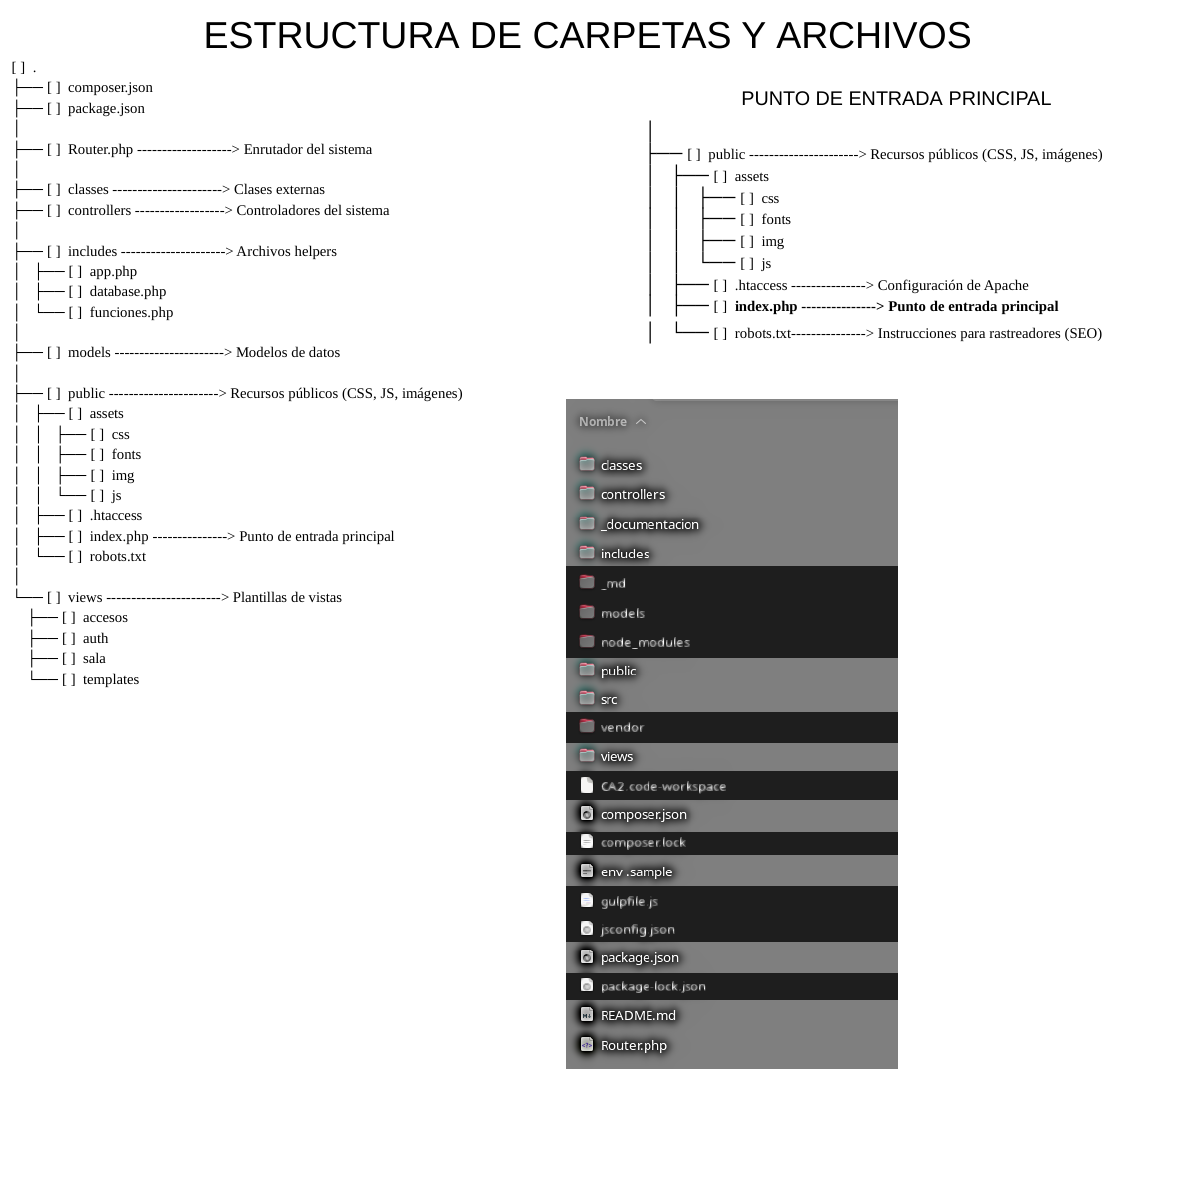

[ ] .
├── [ ] composer.json
├── [ ] package.json
│
├── [ ] Router.php -------------------> Enrutador del sistema
│
├── [ ] classes ----------------------> Clases externas
├── [ ] controllers ------------------> Controladores del sistema
│
├── [ ] includes ---------------------> Archivos helpers
│ ├── [ ] app.php
│ ├── [ ] database.php
│ └── [ ] funciones.php
│
├── [ ] models ----------------------> Modelos de datos
│
├── [ ] public ----------------------> Recursos públicos (CSS, JS, imágenes)
│ ├── [ ] assets
│ │ ├── [ ] css
│ │ ├── [ ] fonts
│ │ ├── [ ] img
│ │ └── [ ] js
│ ├── [ ] .htaccess
│ ├── [ ] index.php ---------------> Punto de entrada principal
│ └── [ ] robots.txt
│
└── [ ] views -----------------------> Plantillas de vistas
 ├── [ ] accesos
 ├── [ ] auth
 ├── [ ] sala
 └── [ ] templates
# ESTRUCTURA DE CARPETAS Y ARCHIVOS
PUNTO DE ENTRADA PRINCIPAL
│
├── [ ] public ----------------------> Recursos públicos (CSS, JS, imágenes)
│ ├── [ ] assets
│ │ ├── [ ] css
│ │ ├── [ ] fonts
│ │ ├── [ ] img
│ │ └── [ ] js
│ ├── [ ] .htaccess ---------------> Configuración de Apache
│ ├── [ ] index.php ---------------> Punto de entrada principal
│ └── [ ] robots.txt---------------> Instrucciones para rastreadores (SEO)